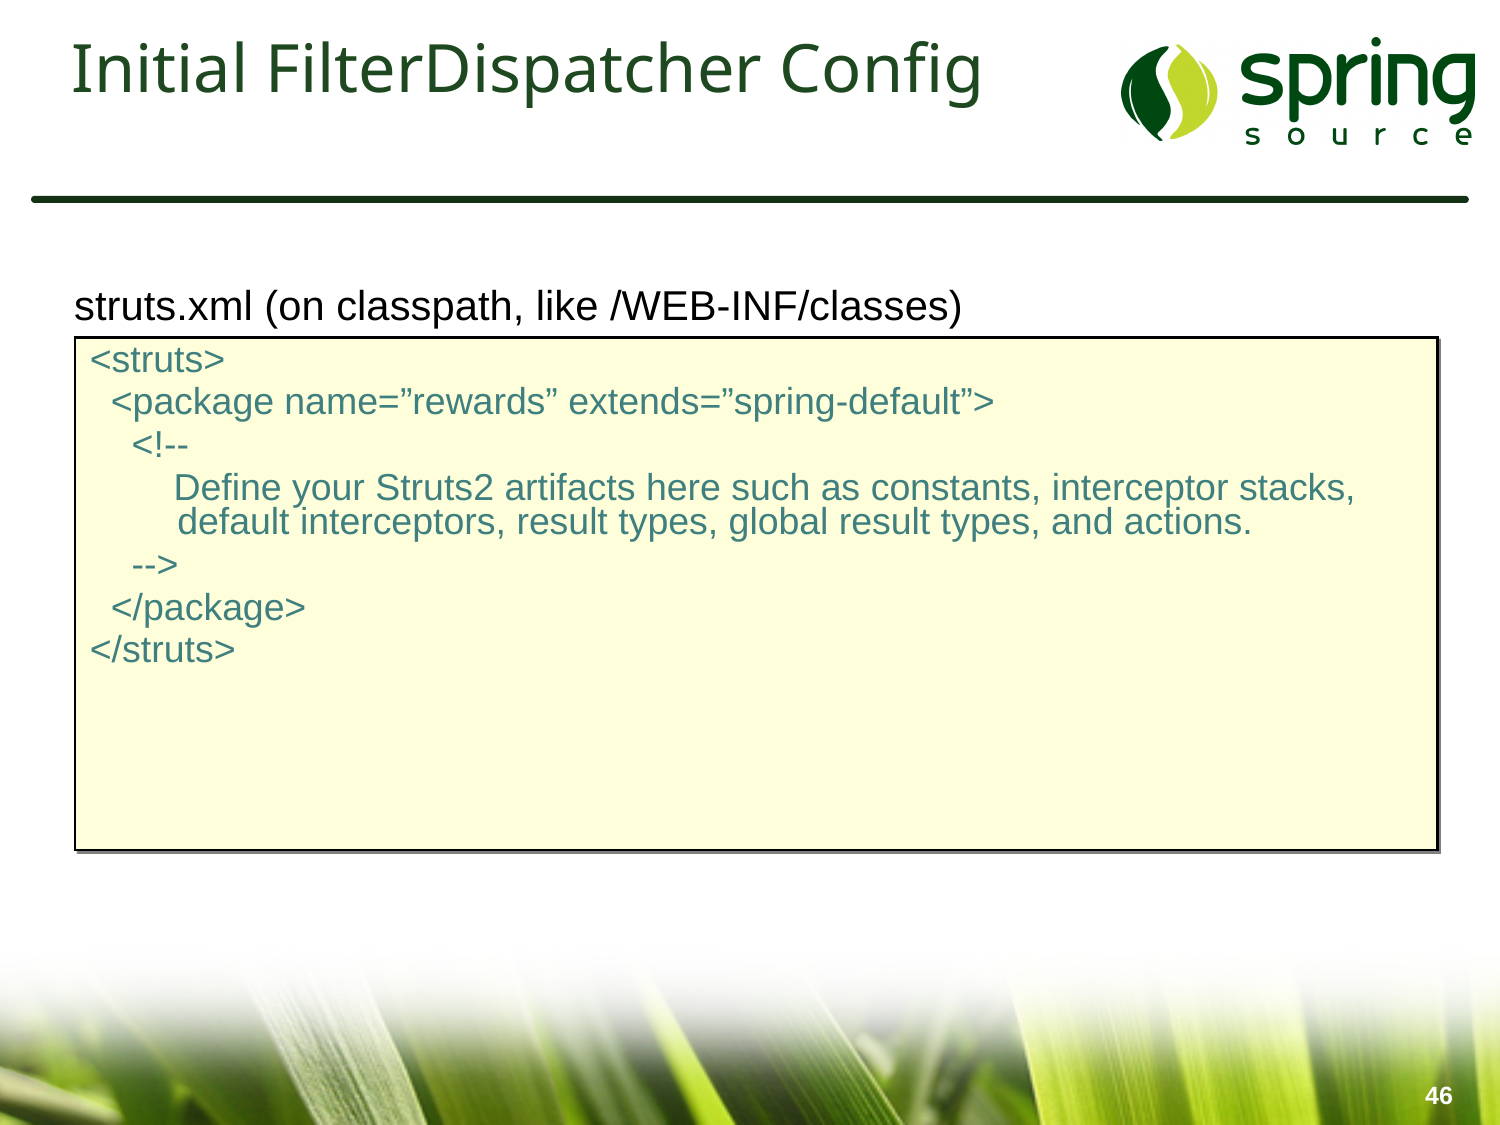

# Initial FilterDispatcher Config
struts.xml (on classpath, like /WEB-INF/classes)
<struts>
 <package name=”rewards” extends=”spring-default”>
 <!--
 Define your Struts2 artifacts here such as constants, interceptor stacks,
 default interceptors, result types, global result types, and actions.
 -->
 </package>
</struts>